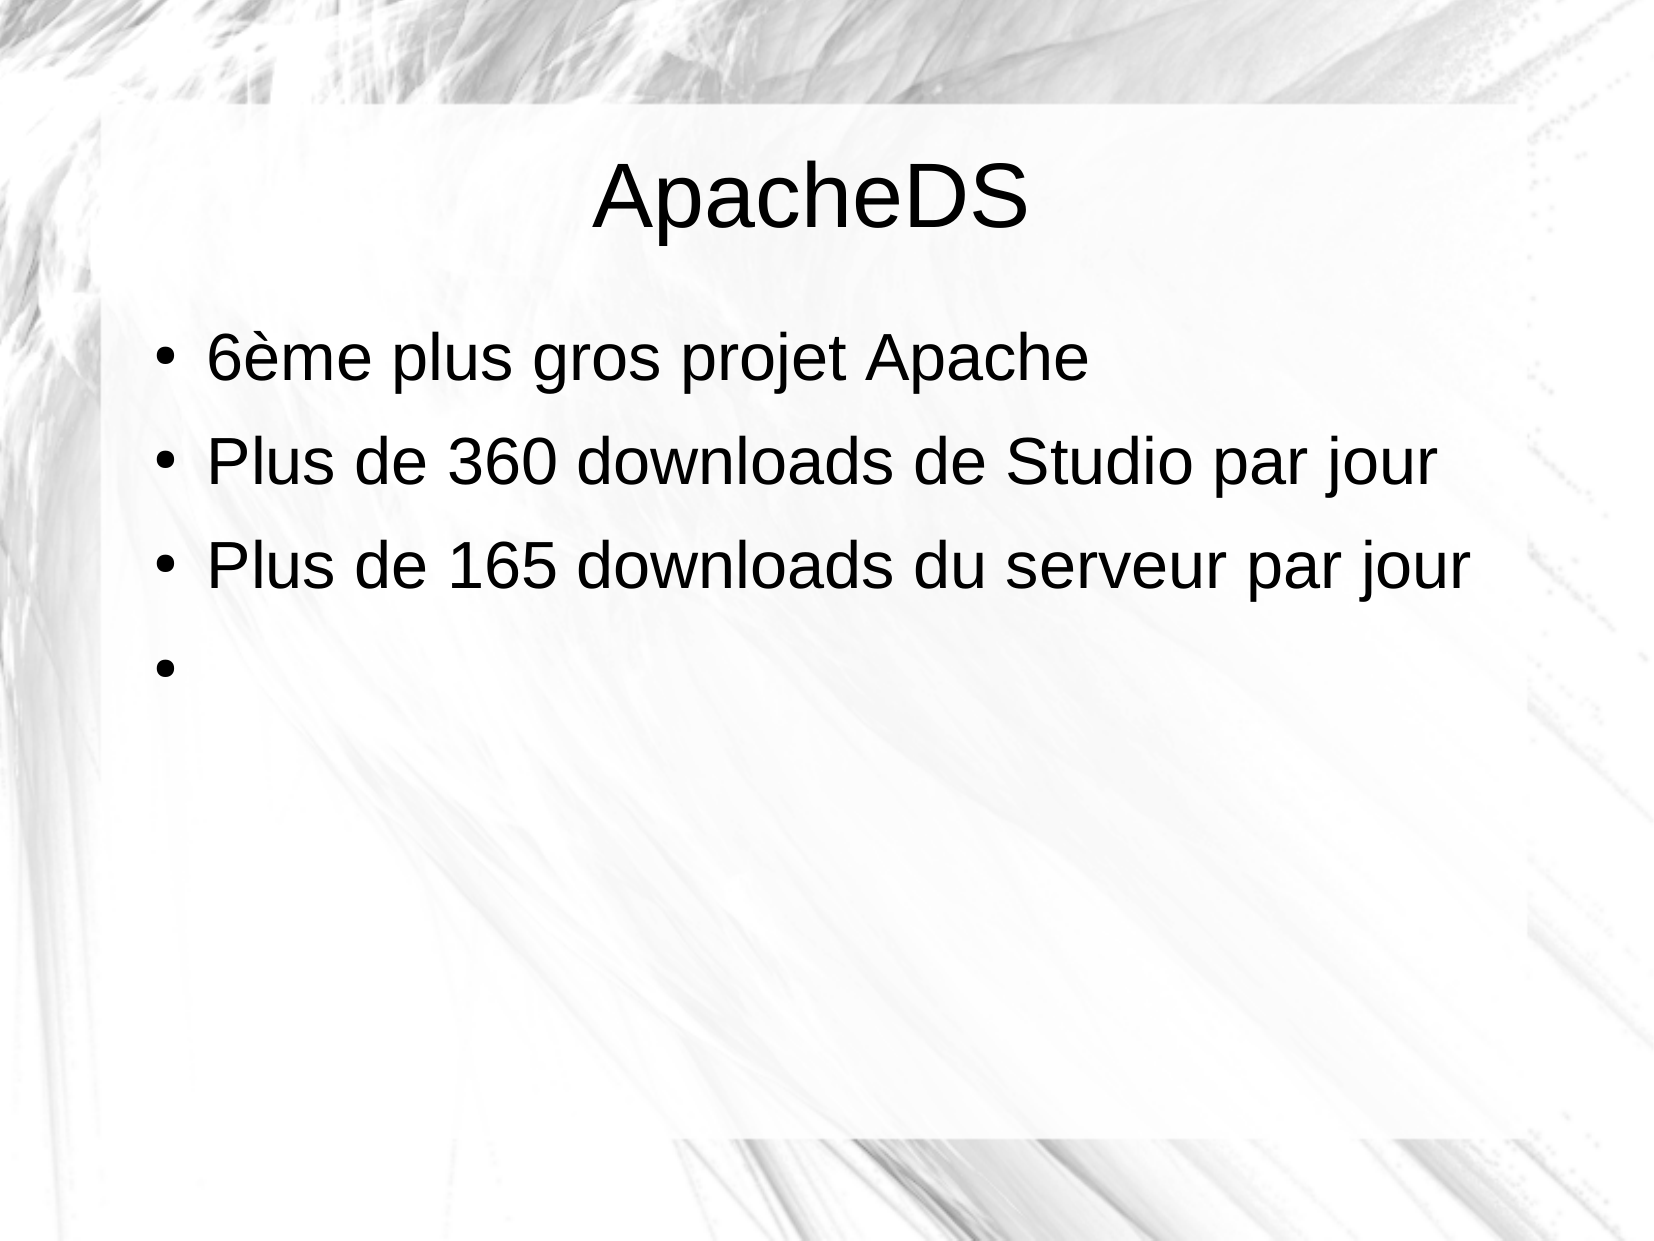

# ApacheDS
6ème plus gros projet Apache
Plus de 360 downloads de Studio par jour
Plus de 165 downloads du serveur par jour